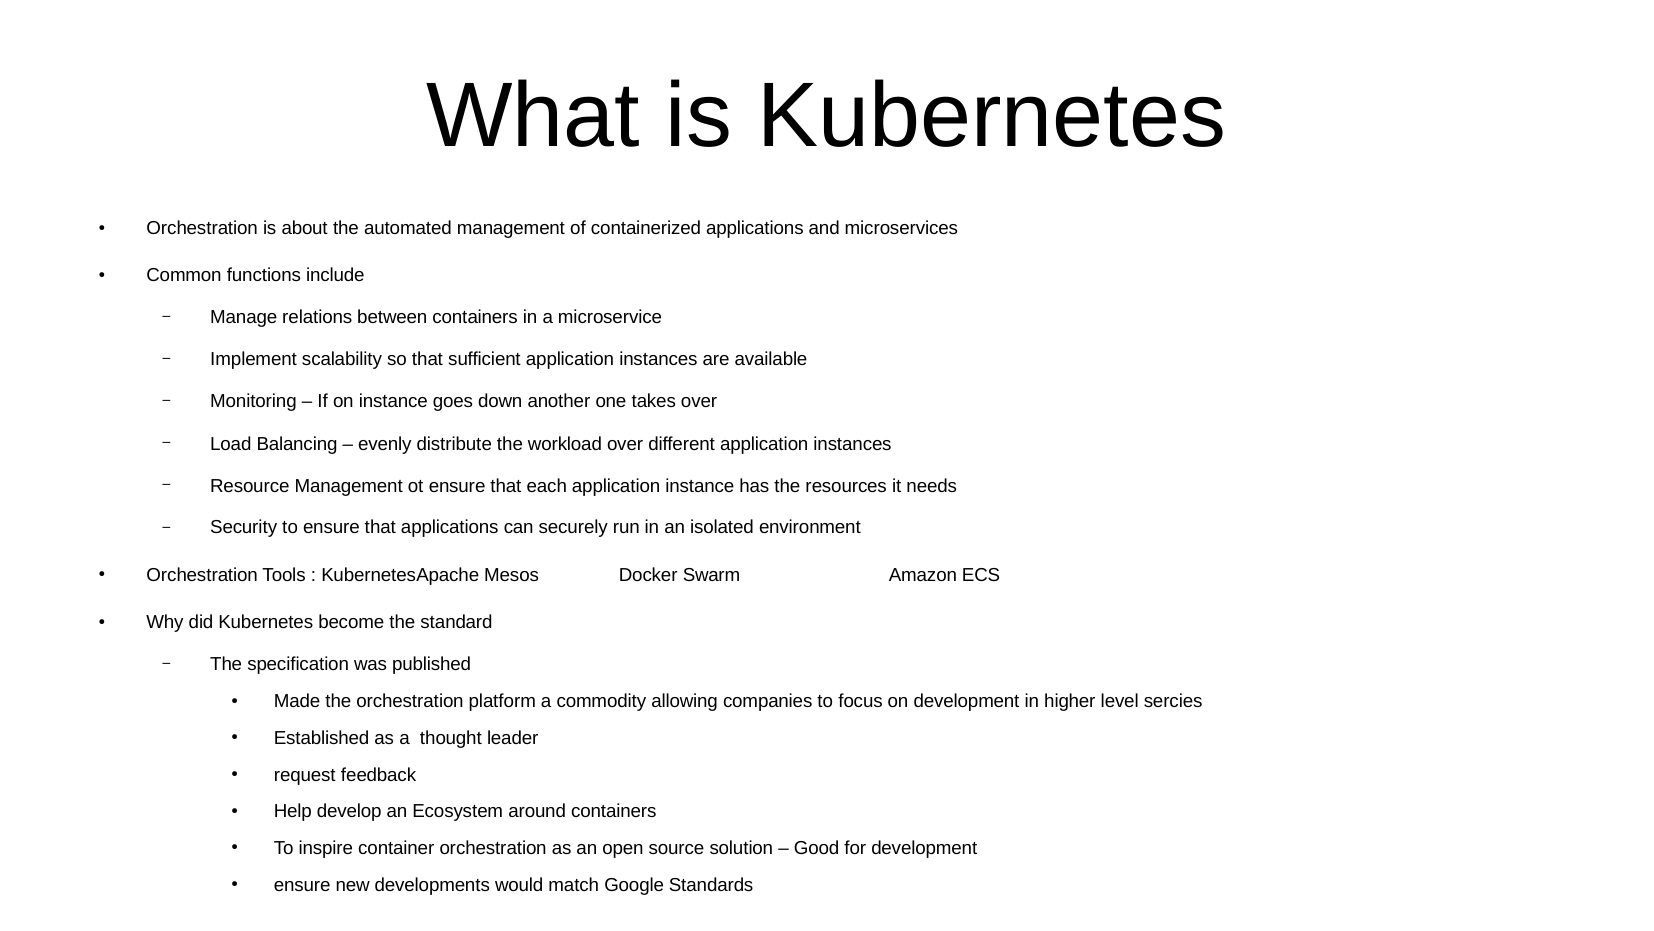

# What is Kubernetes
Orchestration is about the automated management of containerized applications and microservices
Common functions include
Manage relations between containers in a microservice
Implement scalability so that sufficient application instances are available
Monitoring – If on instance goes down another one takes over
Load Balancing – evenly distribute the workload over different application instances
Resource Management ot ensure that each application instance has the resources it needs
Security to ensure that applications can securely run in an isolated environment
Orchestration Tools : Kubernetes	Apache Mesos		Docker Swarm			Amazon ECS
Why did Kubernetes become the standard
The specification was published
Made the orchestration platform a commodity allowing companies to focus on development in higher level sercies
Established as a thought leader
request feedback
Help develop an Ecosystem around containers
To inspire container orchestration as an open source solution – Good for development
ensure new developments would match Google Standards